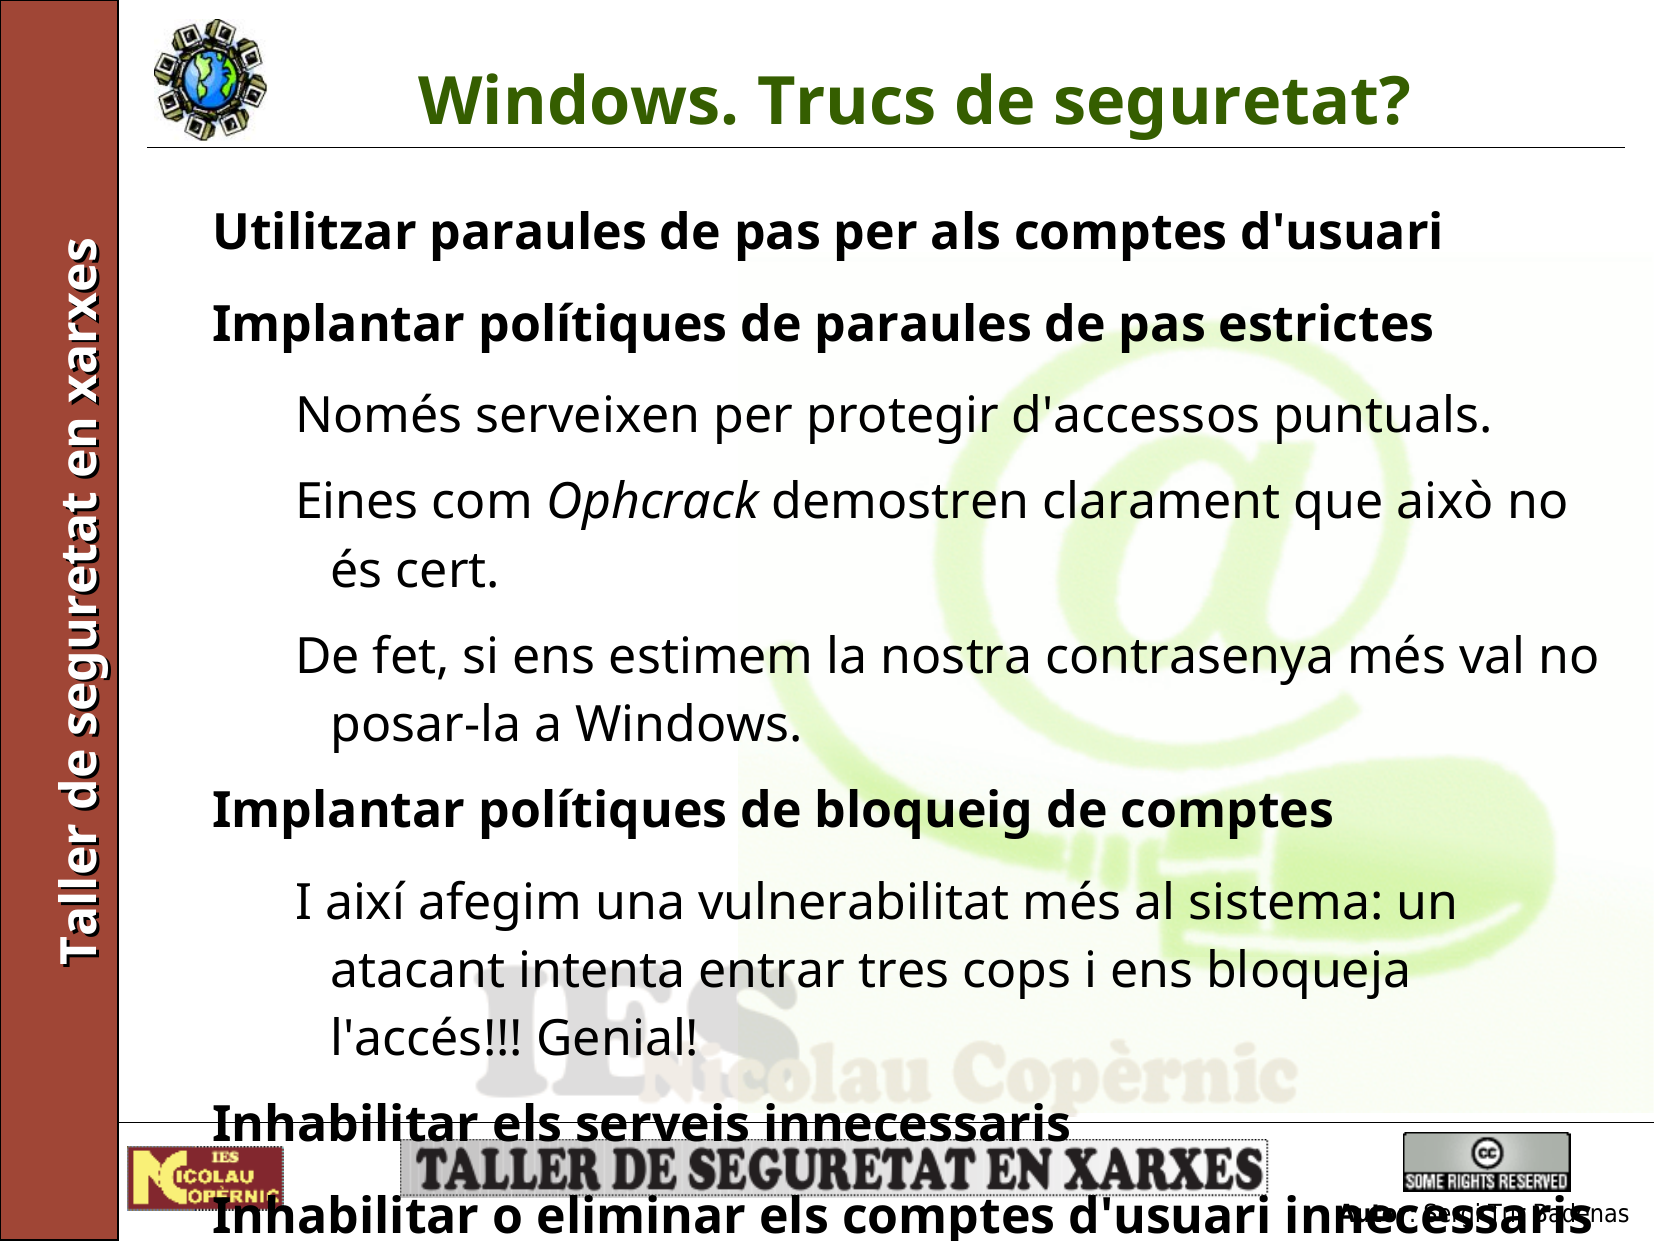

# Windows. Trucs de seguretat?
Utilitzar paraules de pas per als comptes d'usuari
Implantar polítiques de paraules de pas estrictes
Només serveixen per protegir d'accessos puntuals.
Eines com Ophcrack demostren clarament que això no és cert.
De fet, si ens estimem la nostra contrasenya més val no posar-la a Windows.
Implantar polítiques de bloqueig de comptes
I així afegim una vulnerabilitat més al sistema: un atacant intenta entrar tres cops i ens bloqueja l'accés!!! Genial!
Inhabilitar els serveis innecessaris
Inhabilitar o eliminar els comptes d'usuari innecessaris
Certes! Tornem, però, al compromís Servei vs Seguretat.